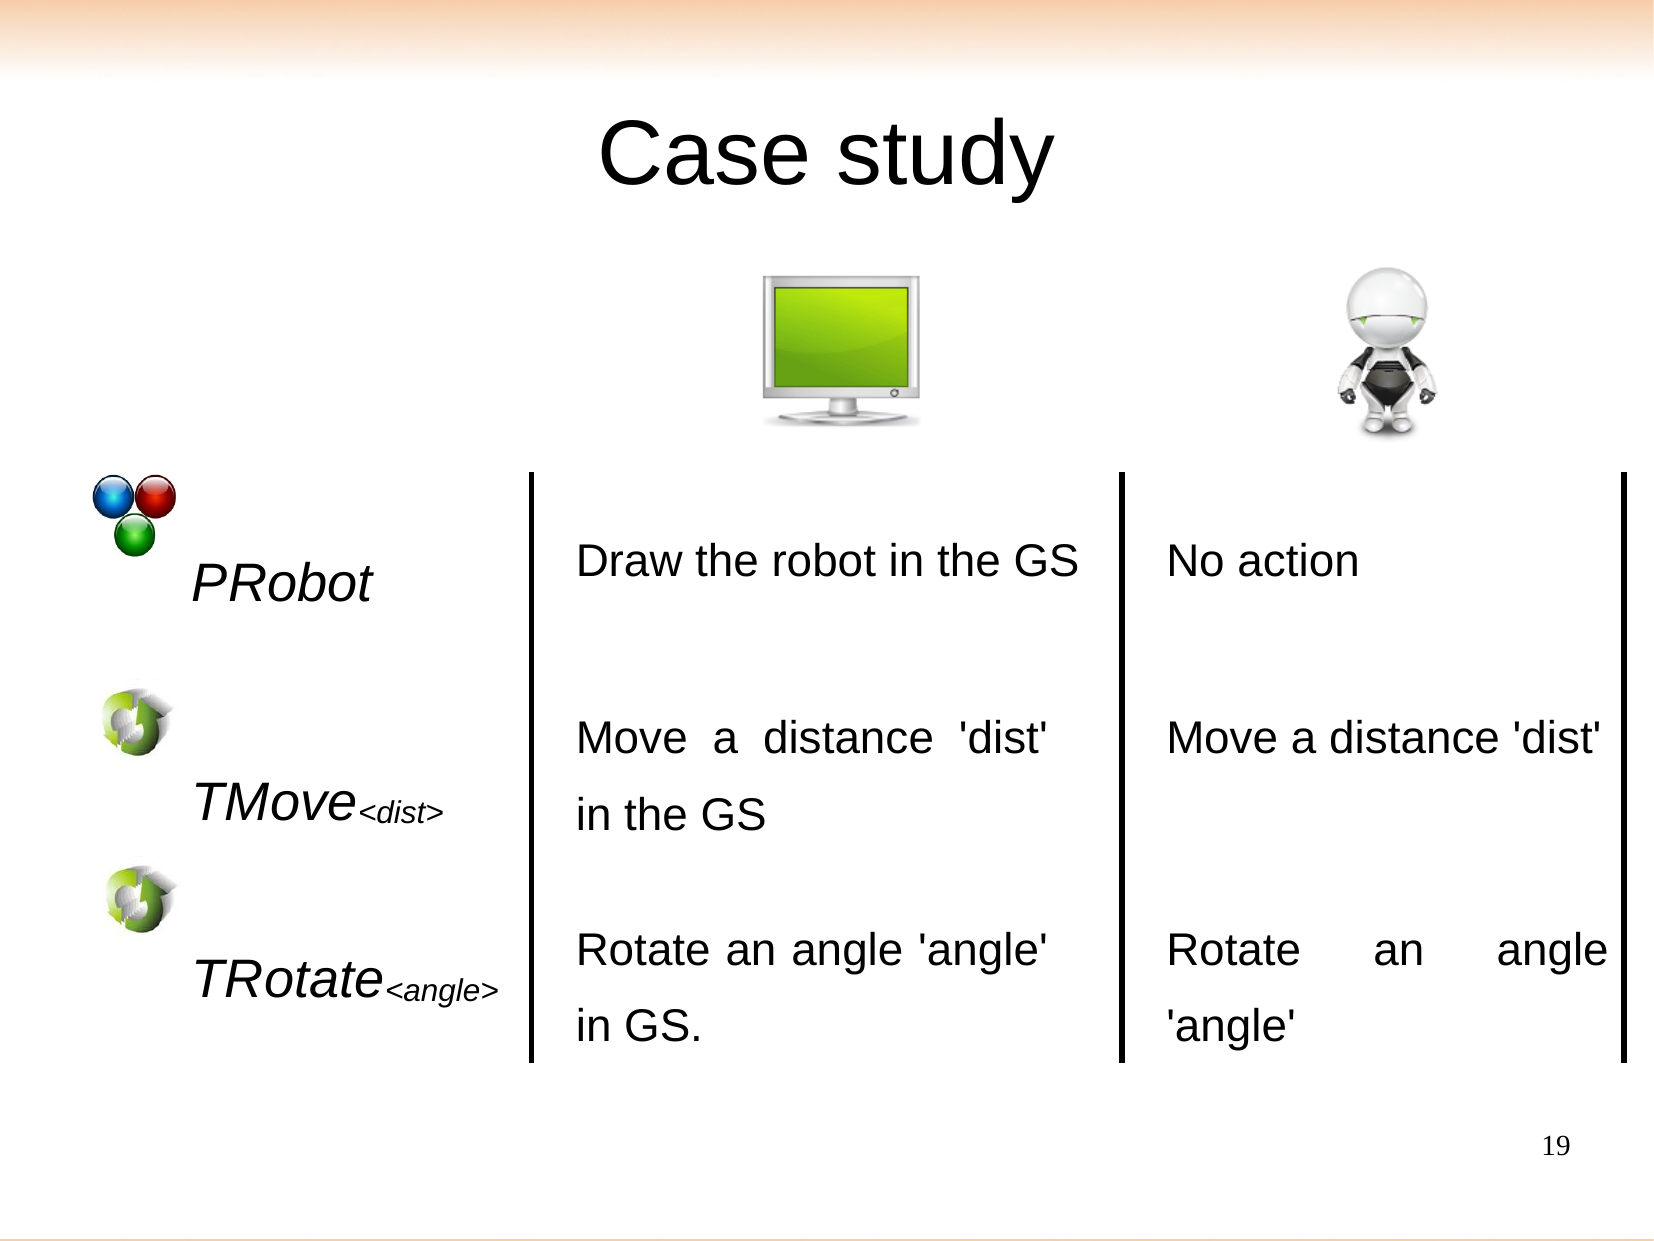

# Case study
Draw the robot in the GS
Move a distance 'dist' in the GS
Rotate an angle 'angle' in GS.
No action
PRobot
Move a distance 'dist'
TMove<dist>
Rotate an angle 'angle'
TRotate<angle>
19